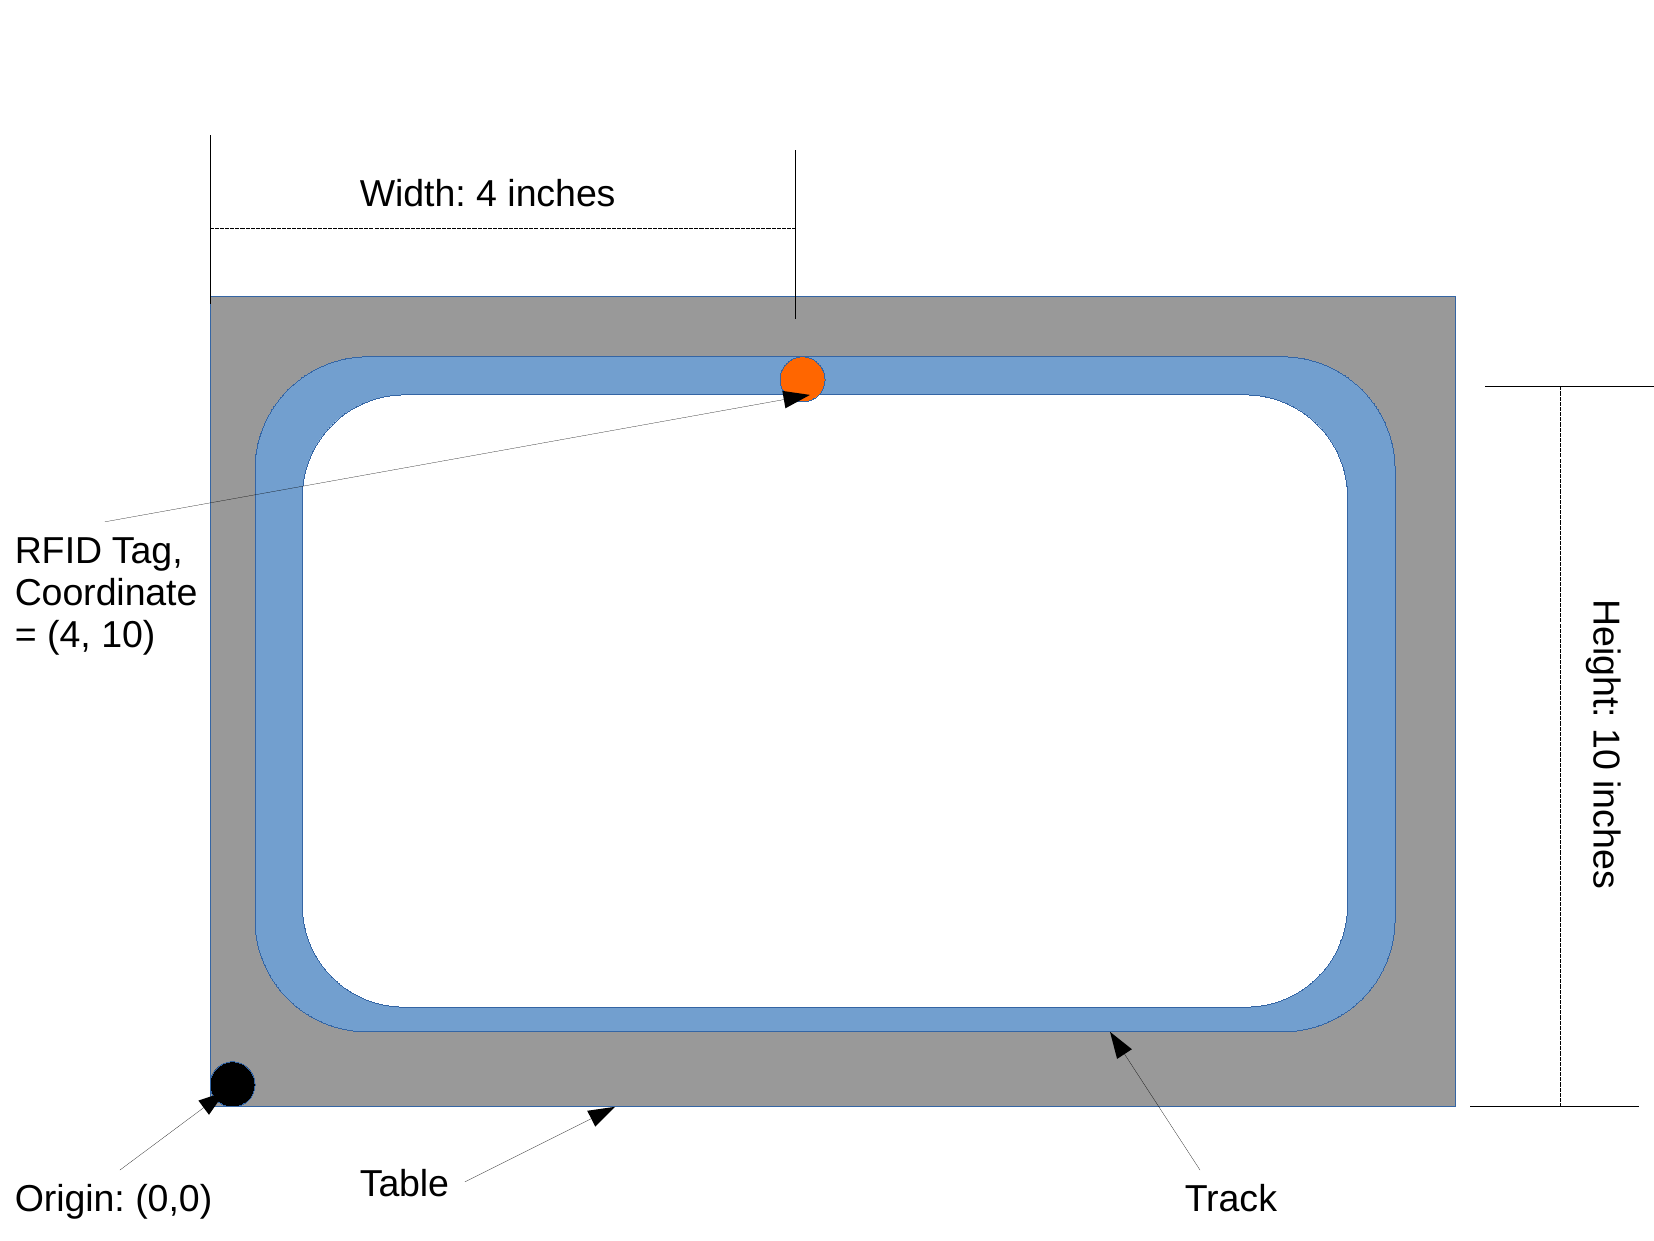

Width: 4 inches
RFID Tag,
Coordinate
= (4, 10)
Height: 10 inches
Table
Origin: (0,0)
Track